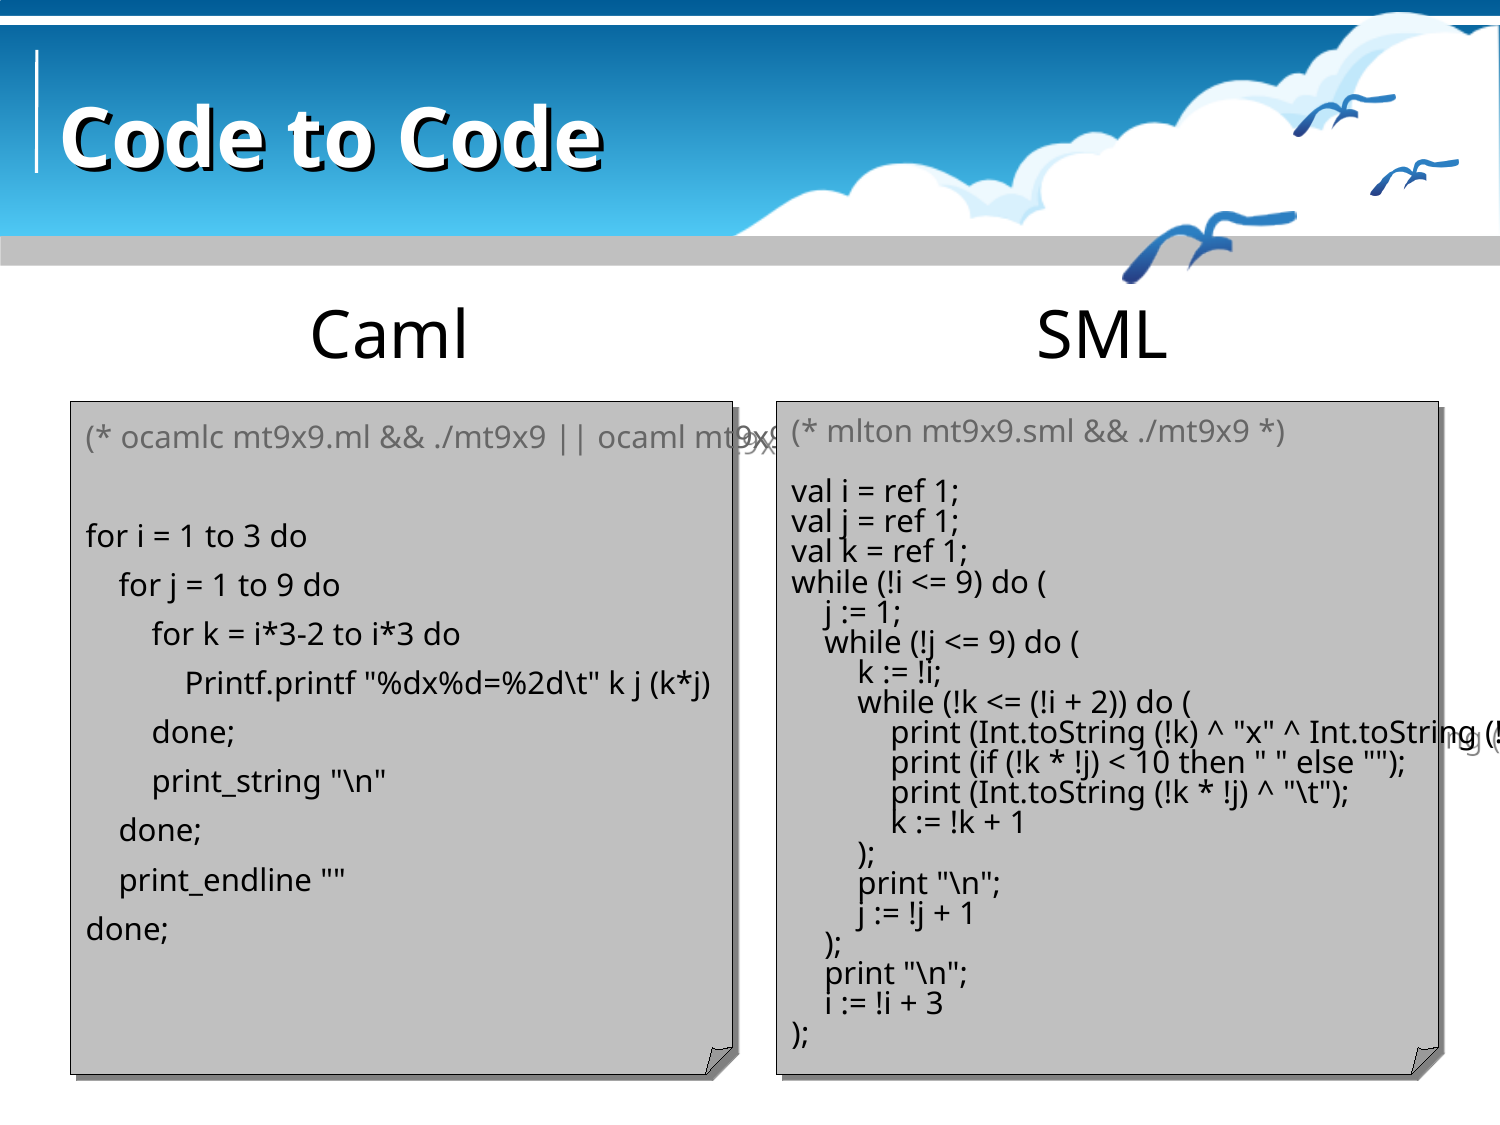

# Code to Code
SML
Caml
(* ocamlc mt9x9.ml && ./mt9x9 || ocaml mt9x9.ml *)
for i = 1 to 3 do
 for j = 1 to 9 do
 for k = i*3-2 to i*3 do
 Printf.printf "%dx%d=%2d\t" k j (k*j)
 done;
 print_string "\n"
 done;
 print_endline ""
done;
(* mlton mt9x9.sml && ./mt9x9 *)
val i = ref 1;
val j = ref 1;
val k = ref 1;
while (!i <= 9) do (
 j := 1;
 while (!j <= 9) do (
 k := !i;
 while (!k <= (!i + 2)) do (
 print (Int.toString (!k) ^ "x" ^ Int.toString (!j) ^ "=");
 print (if (!k * !j) < 10 then " " else "");
 print (Int.toString (!k * !j) ^ "\t");
 k := !k + 1
 );
 print "\n";
 j := !j + 1
 );
 print "\n";
 i := !i + 3
);